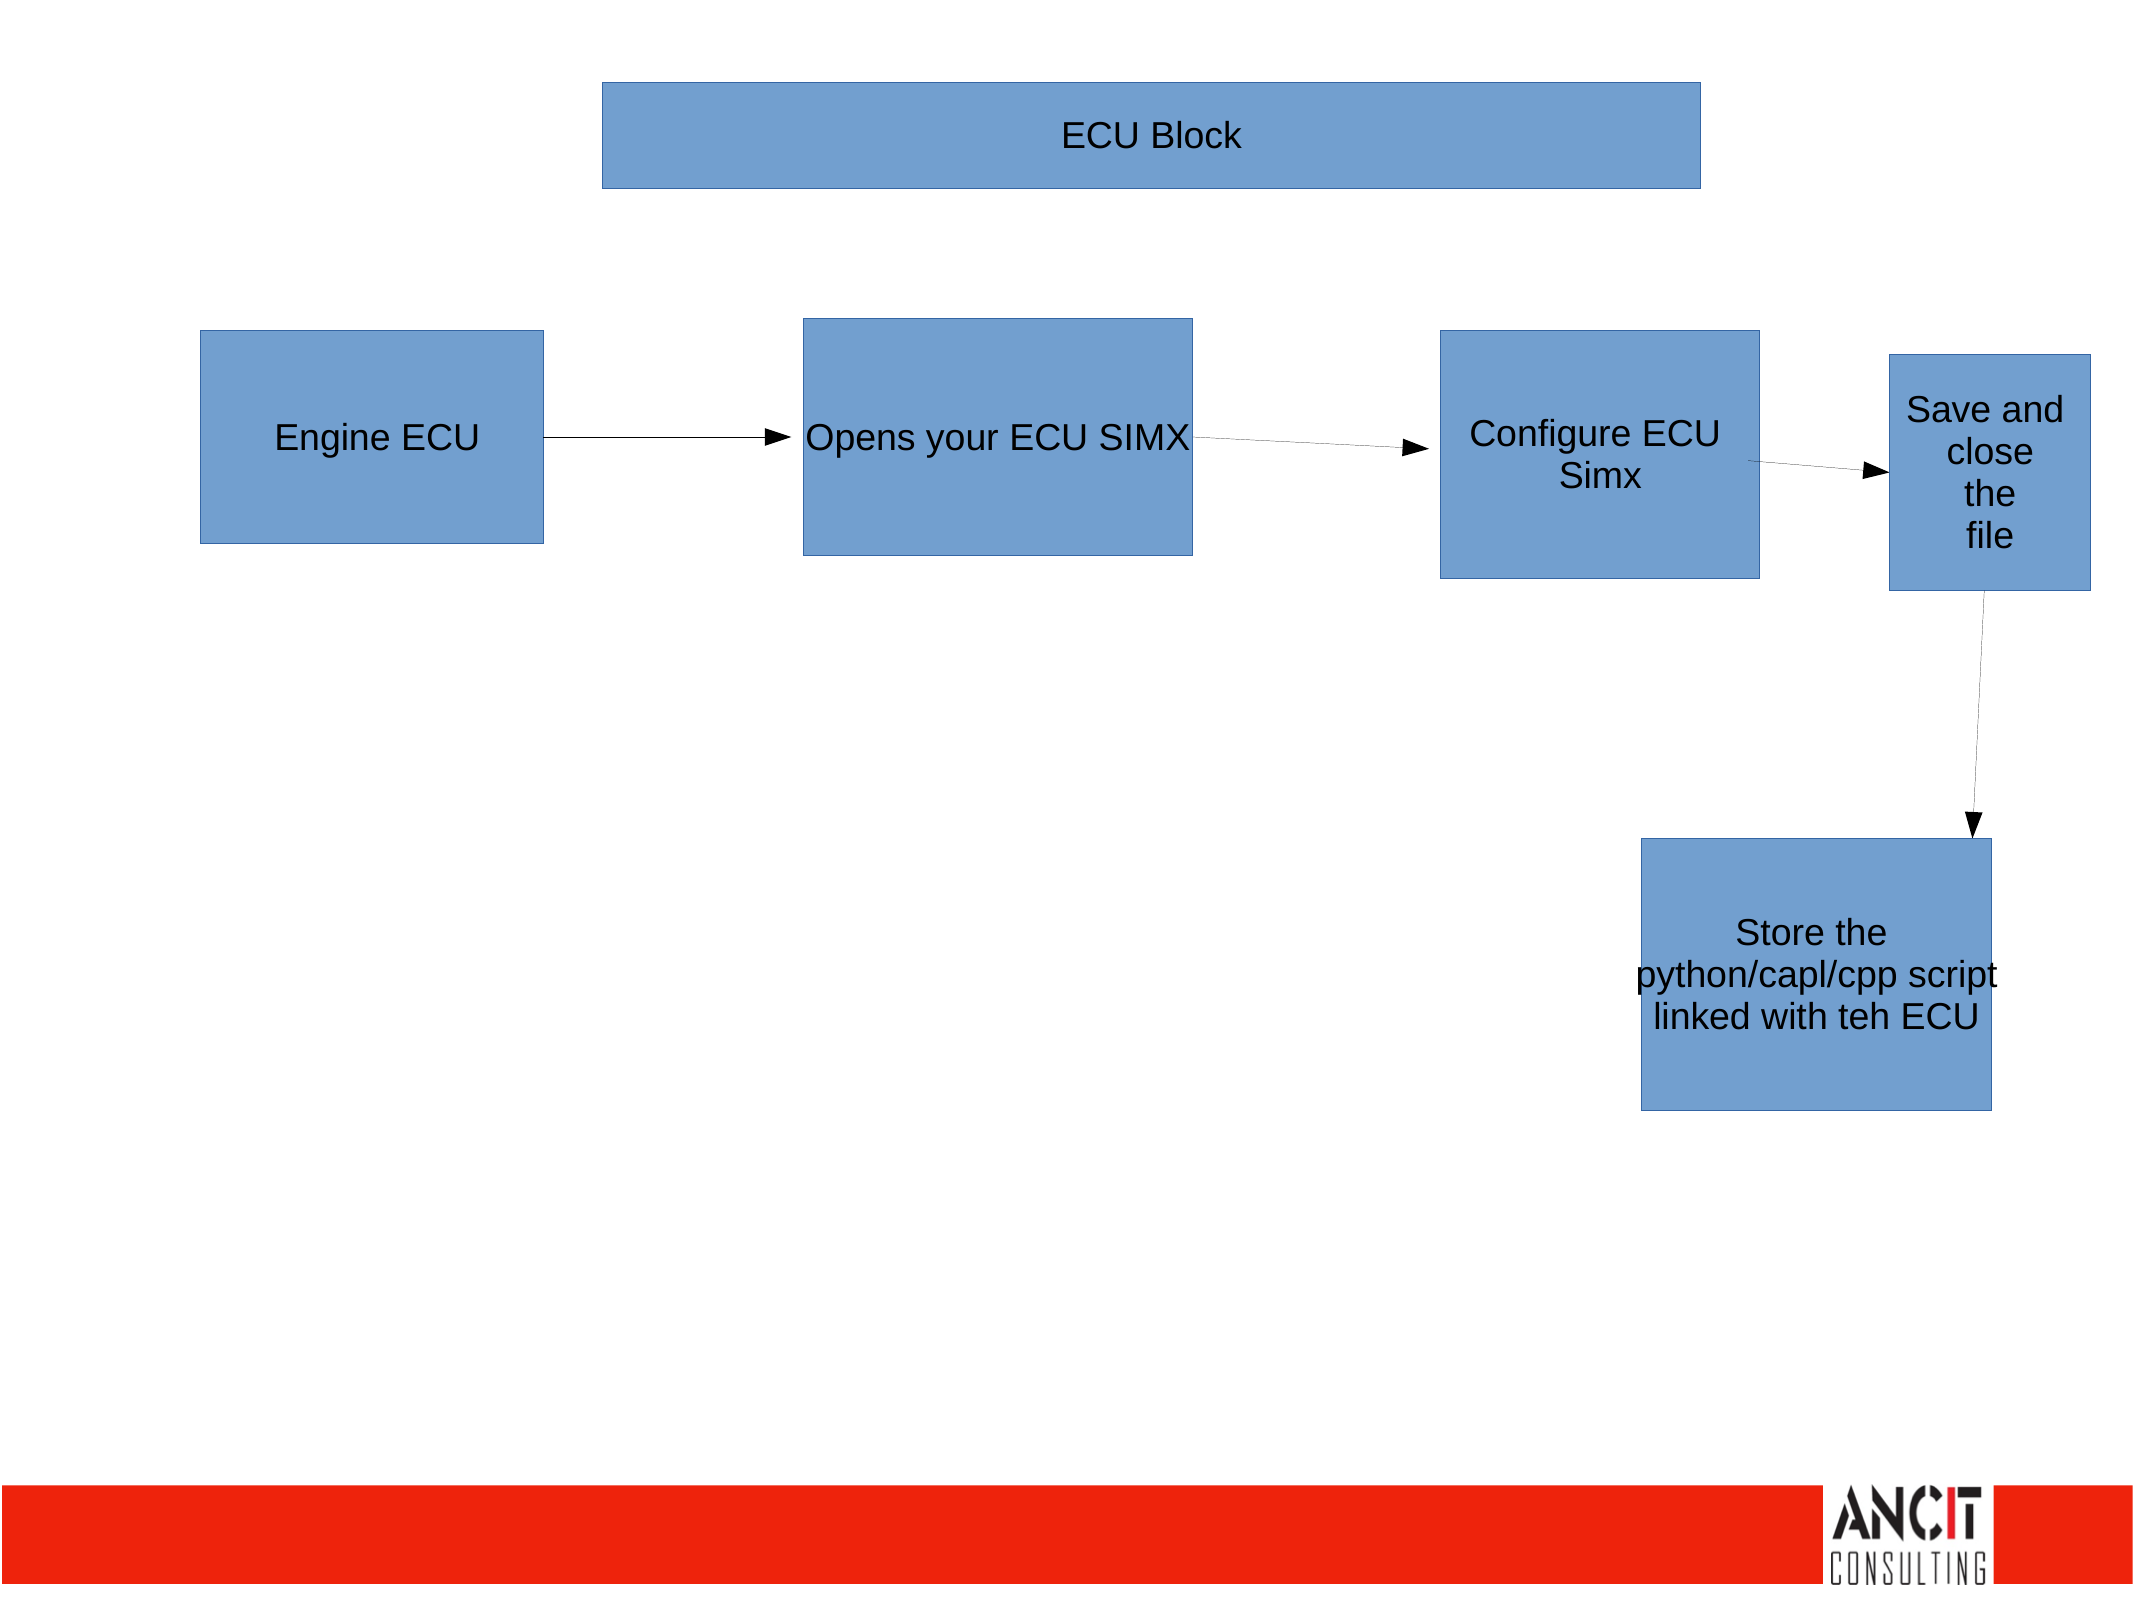

ECU Block
Opens your ECU SIMX
 Engine ECU
Configure ECU
Simx
Save and
close
 the
file
Store the
python/capl/cpp script
linked with teh ECU